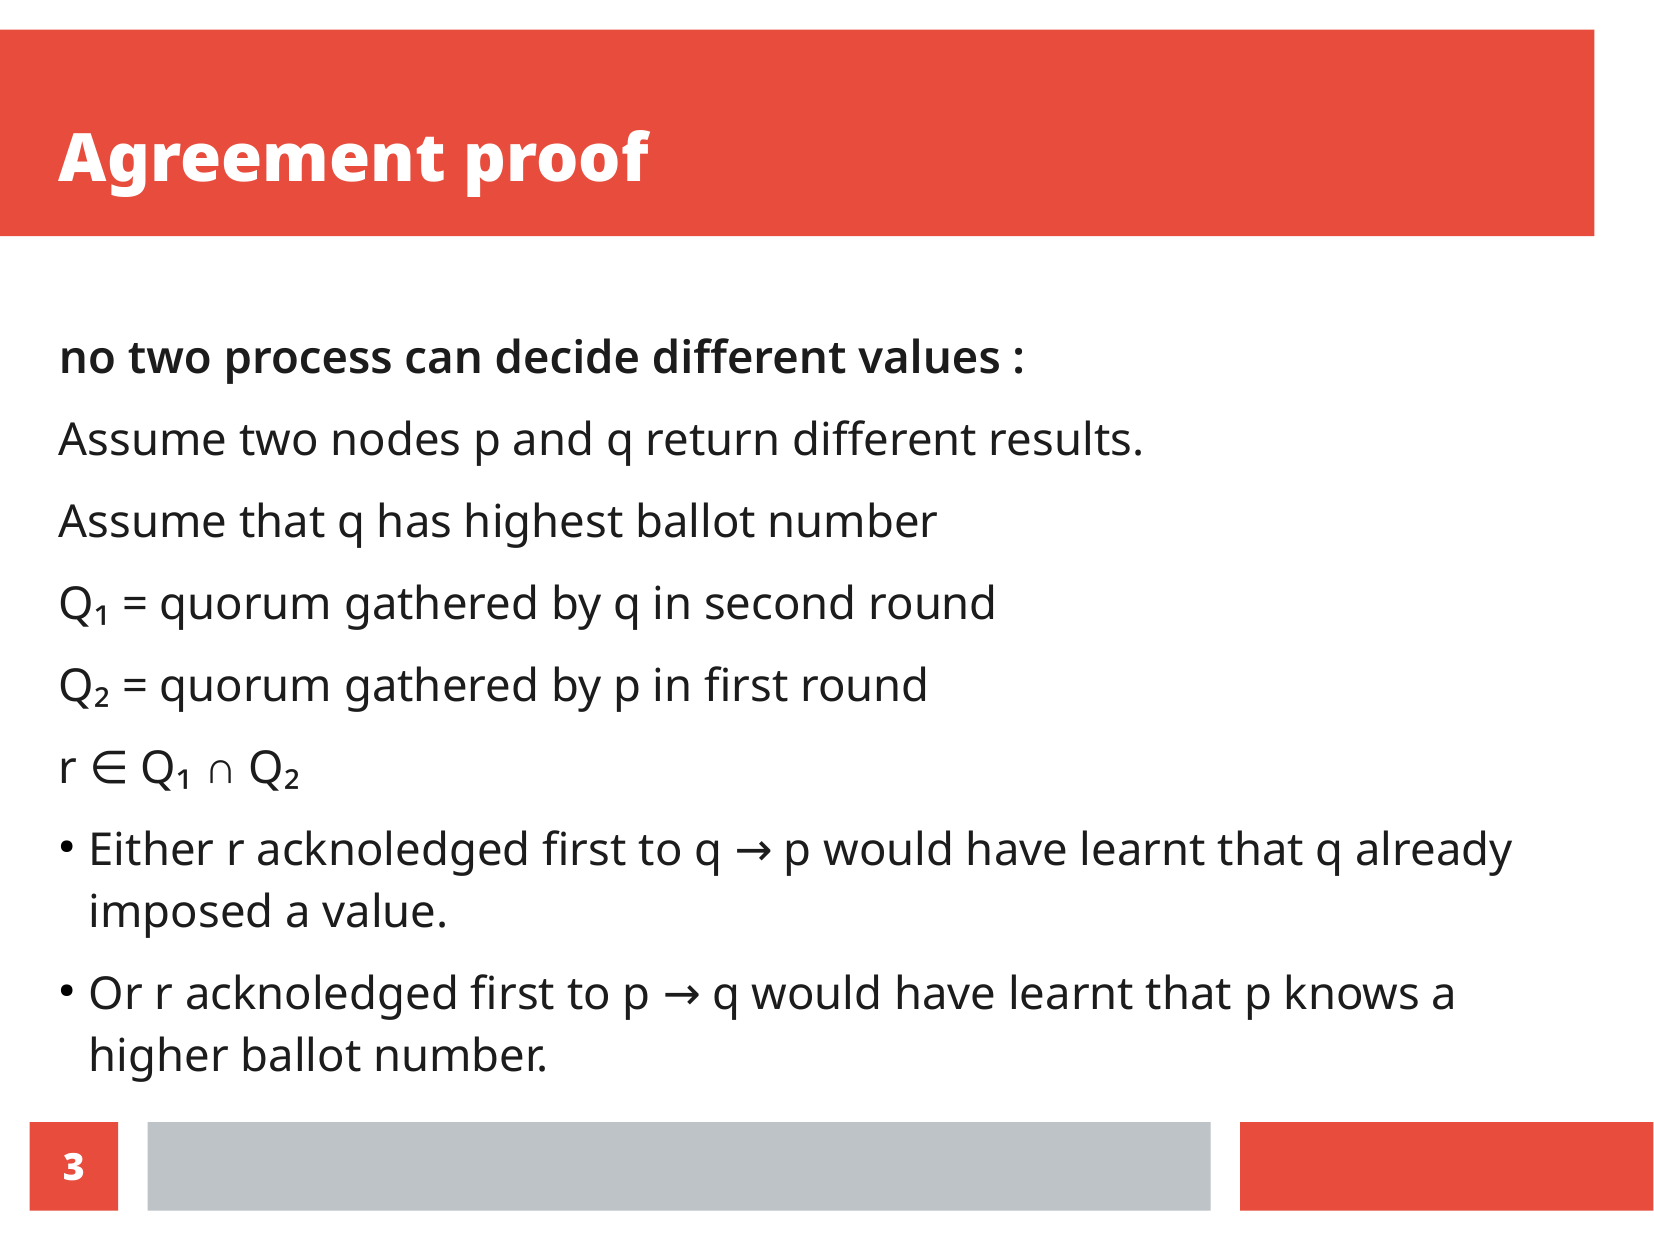

# Agreement proof
no two process can decide different values :
Assume two nodes p and q return different results.
Assume that q has highest ballot number
Q₁ = quorum gathered by q in second round
Q₂ = quorum gathered by p in first round
r ∈ Q₁ ∩ Q₂
Either r acknoledged first to q → p would have learnt that q already imposed a value.
Or r acknoledged first to p → q would have learnt that p knows a higher ballot number.
3